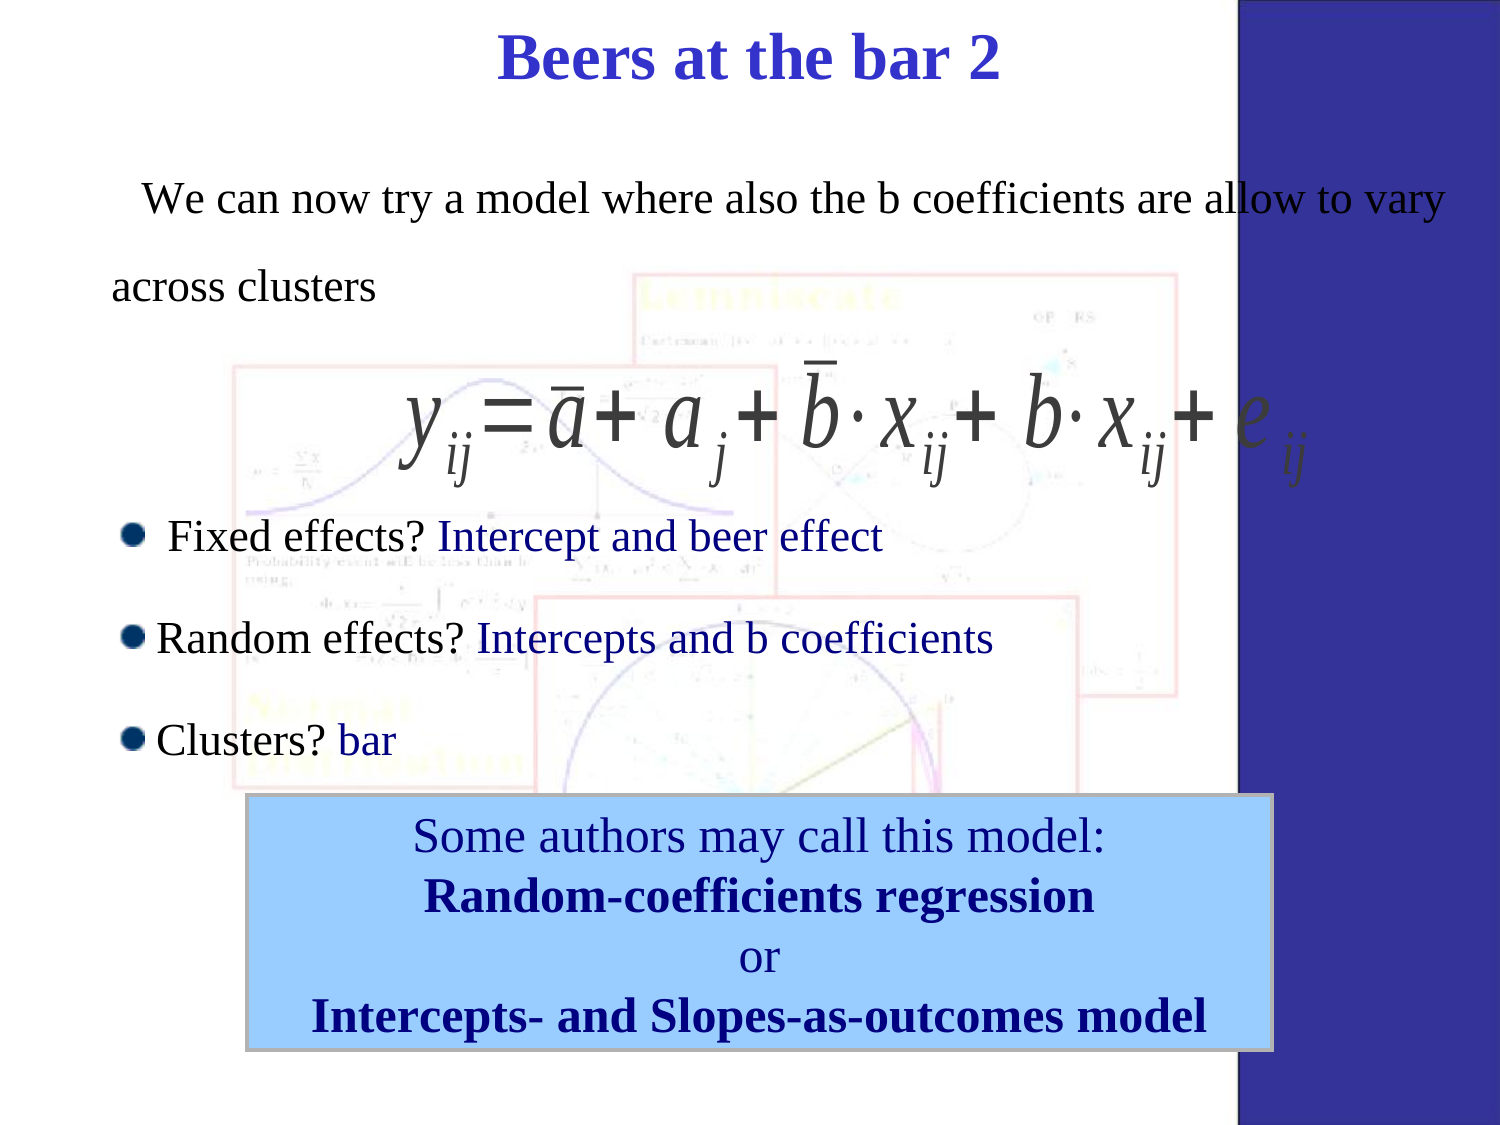

# Beers at the bar 2
We can now try a model where also the b coefficients are allow to vary across clusters
 Fixed effects? Intercept and beer effect
 Random effects? Intercepts and b coefficients
 Clusters? bar
Some authors may call this model:
Random-coefficients regression
or
Intercepts- and Slopes-as-outcomes model
107